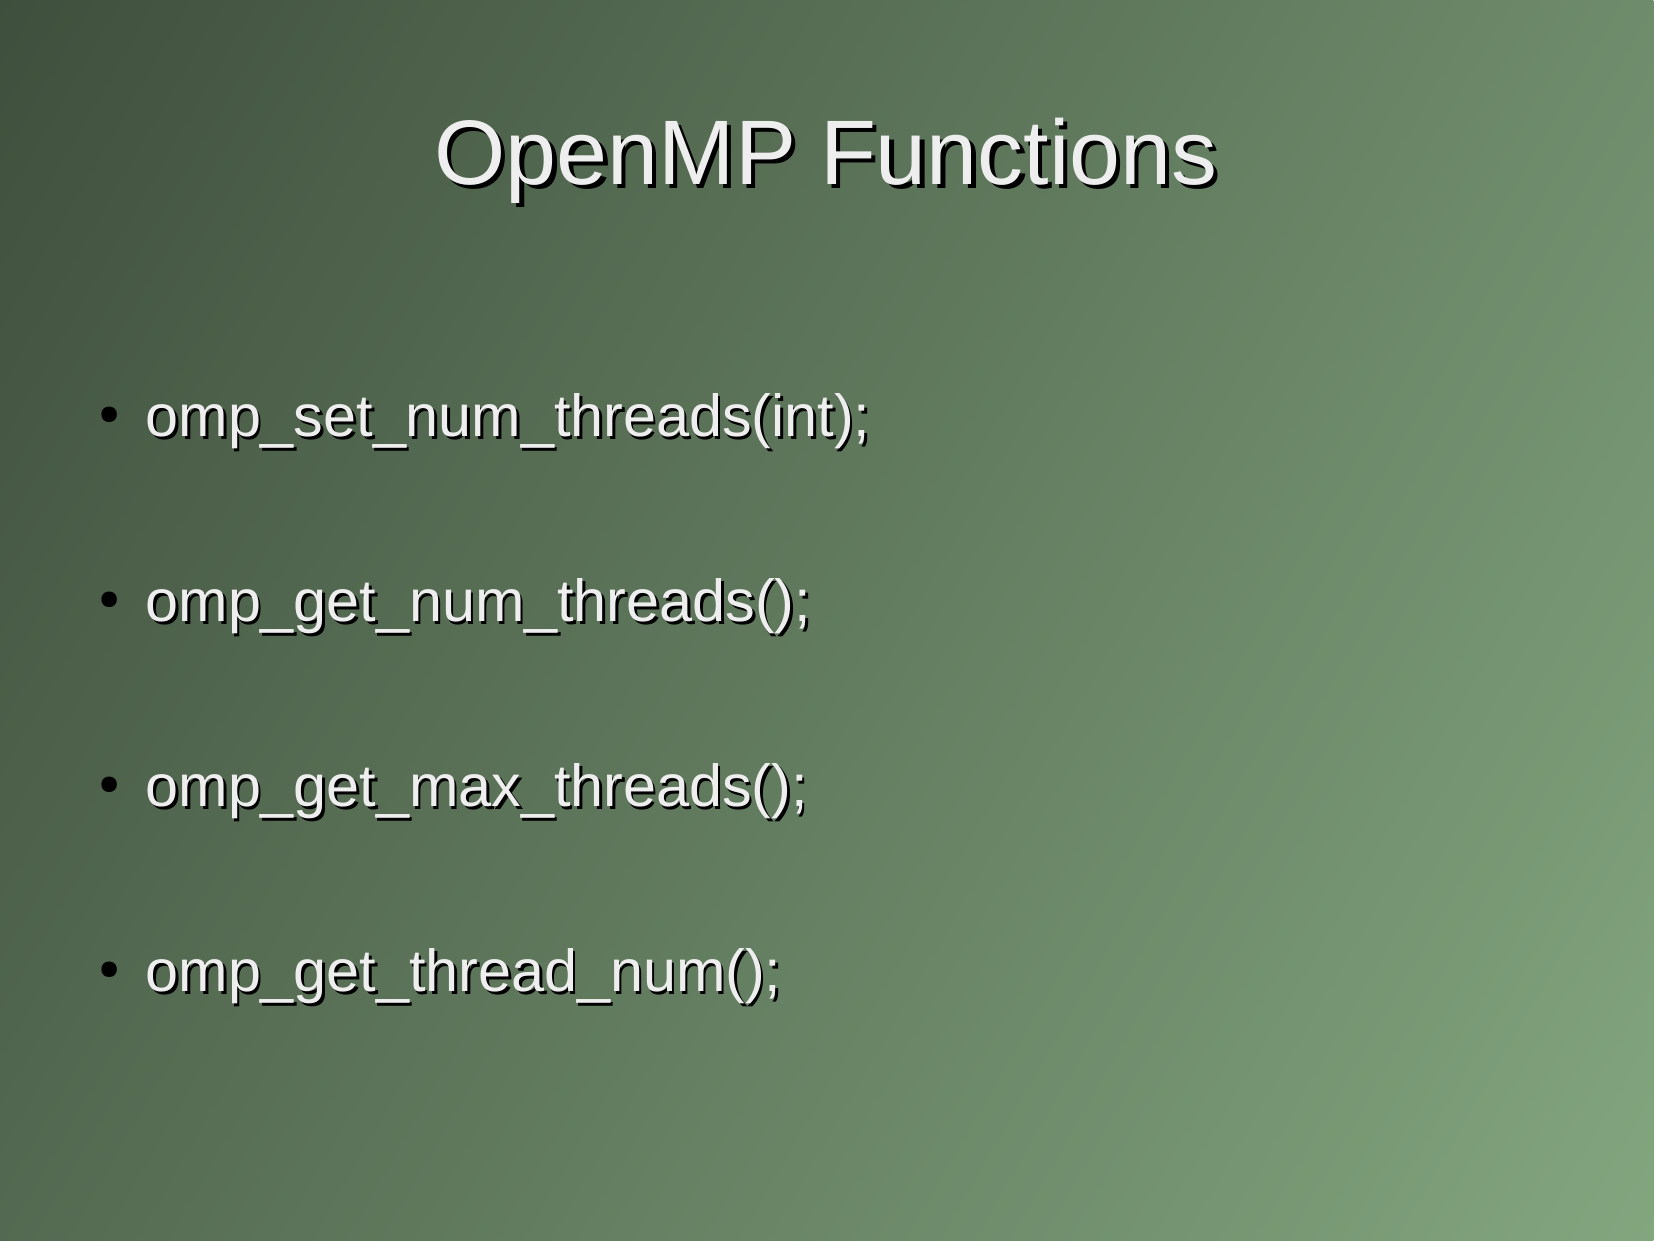

# OpenMP Functions
omp_set_num_threads(int);
omp_get_num_threads();
omp_get_max_threads();
omp_get_thread_num();